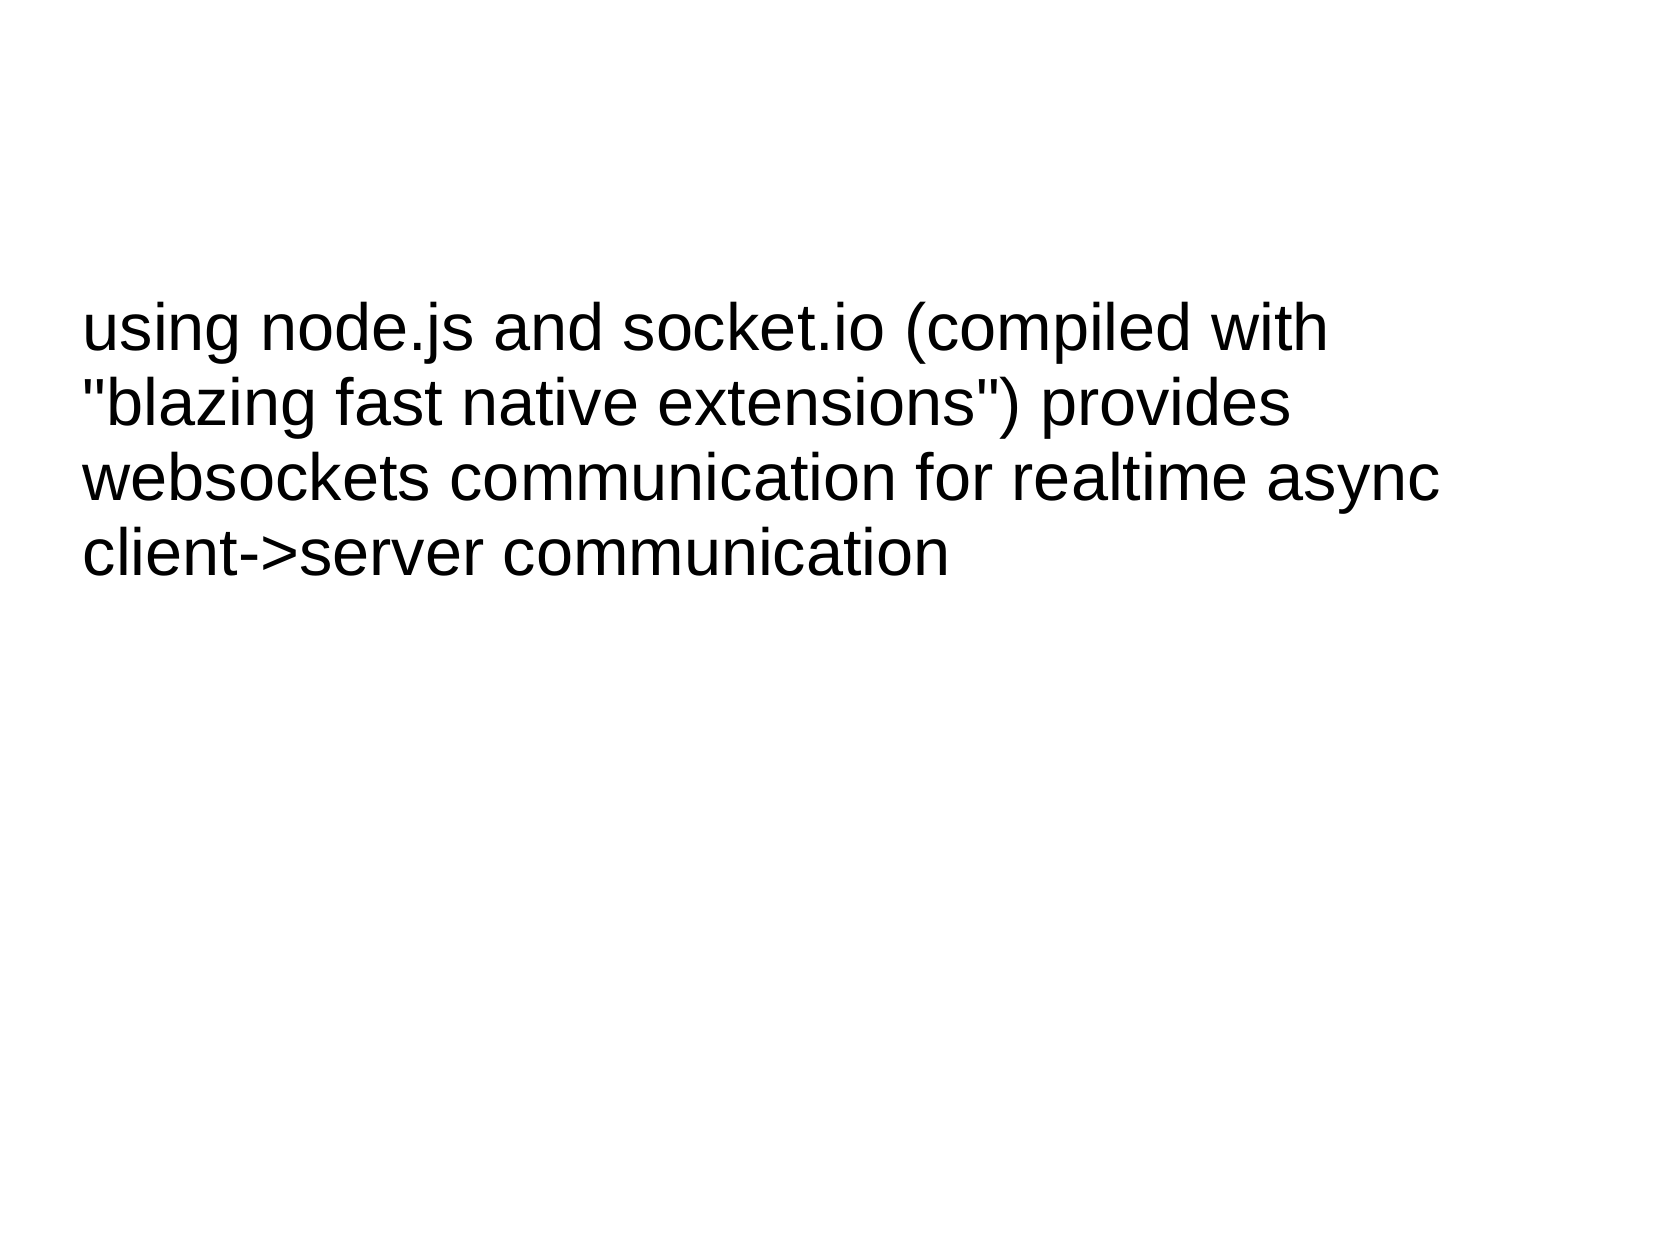

# using node.js and socket.io (compiled with "blazing fast native extensions") provides websockets communication for realtime async client->server communication